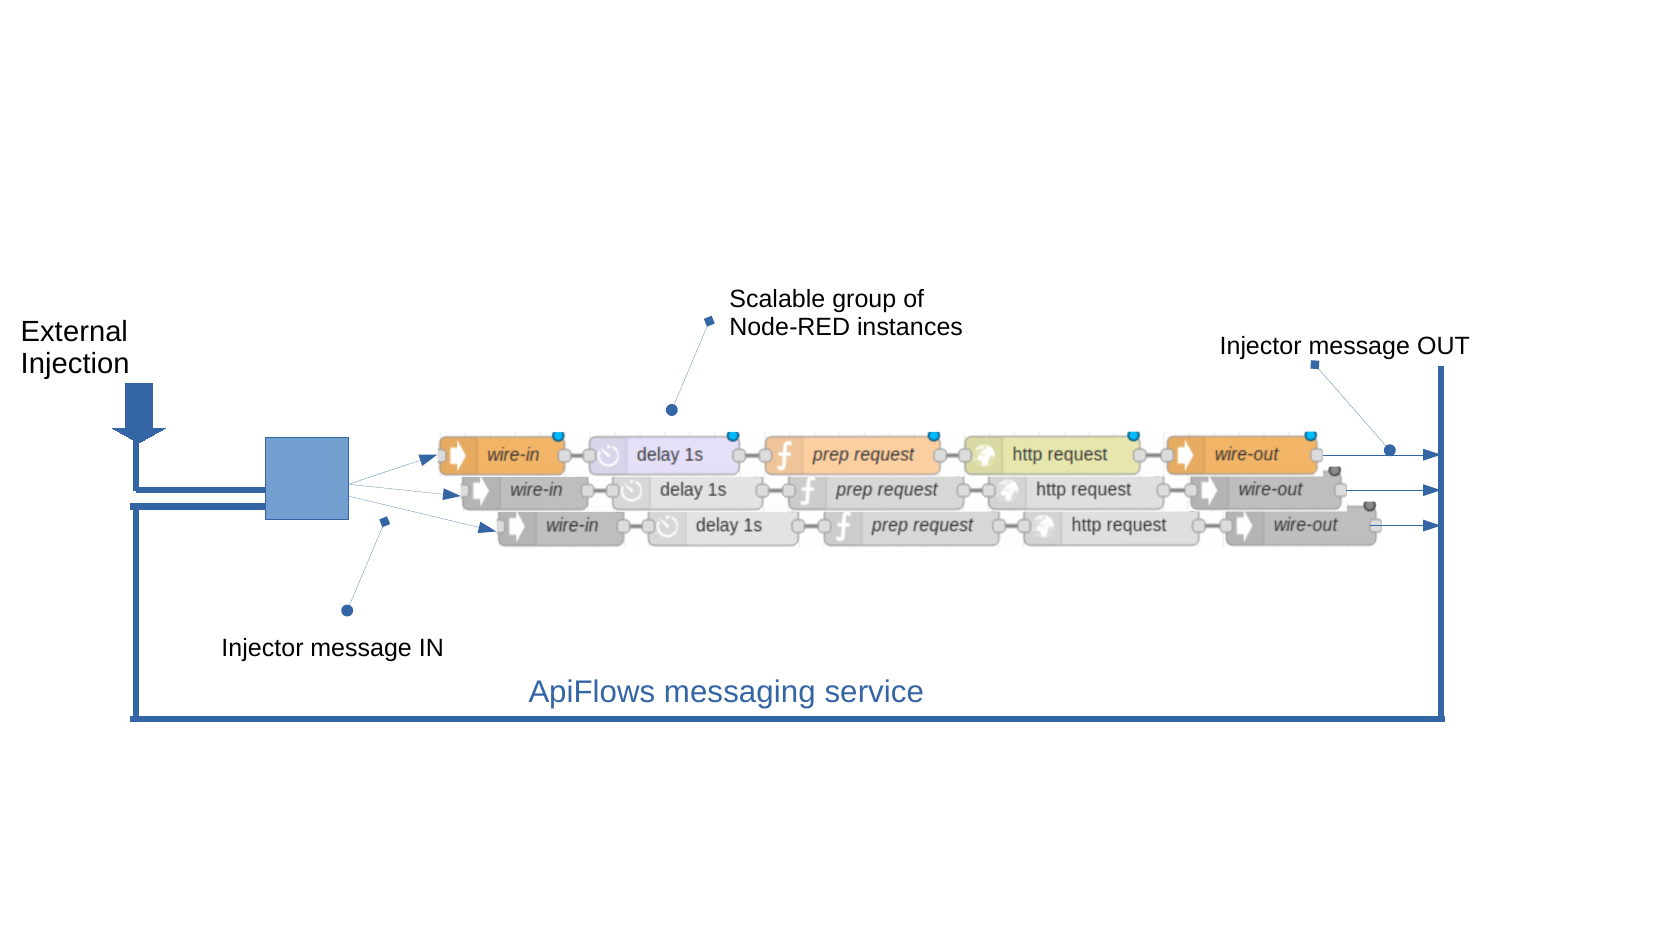

Scalable group of
Node-RED instances
External
Injection
Injector message OUT
Injector message IN
ApiFlows messaging service